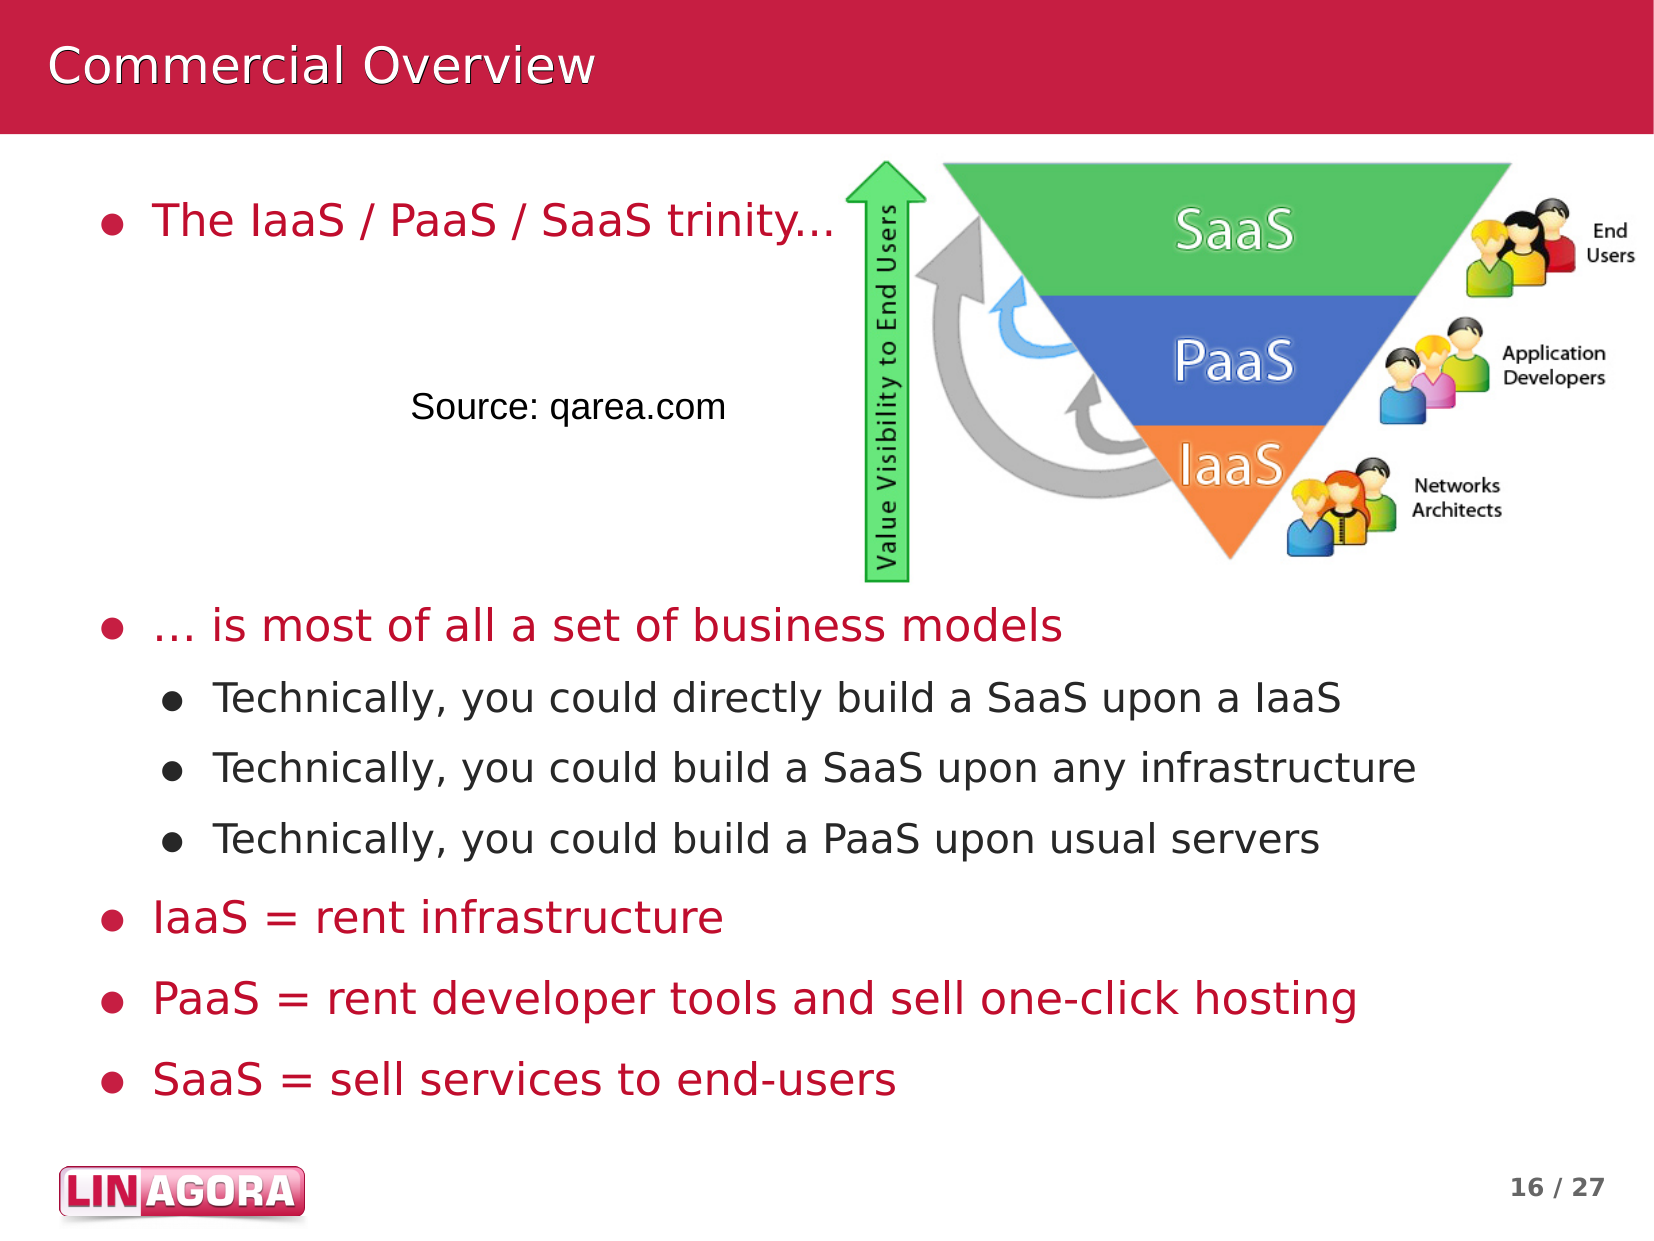

# Commercial Overview
The IaaS / PaaS / SaaS trinity...
… is most of all a set of business models
Technically, you could directly build a SaaS upon a IaaS
Technically, you could build a SaaS upon any infrastructure
Technically, you could build a PaaS upon usual servers
IaaS = rent infrastructure
PaaS = rent developer tools and sell one-click hosting
SaaS = sell services to end-users
Source: qarea.com